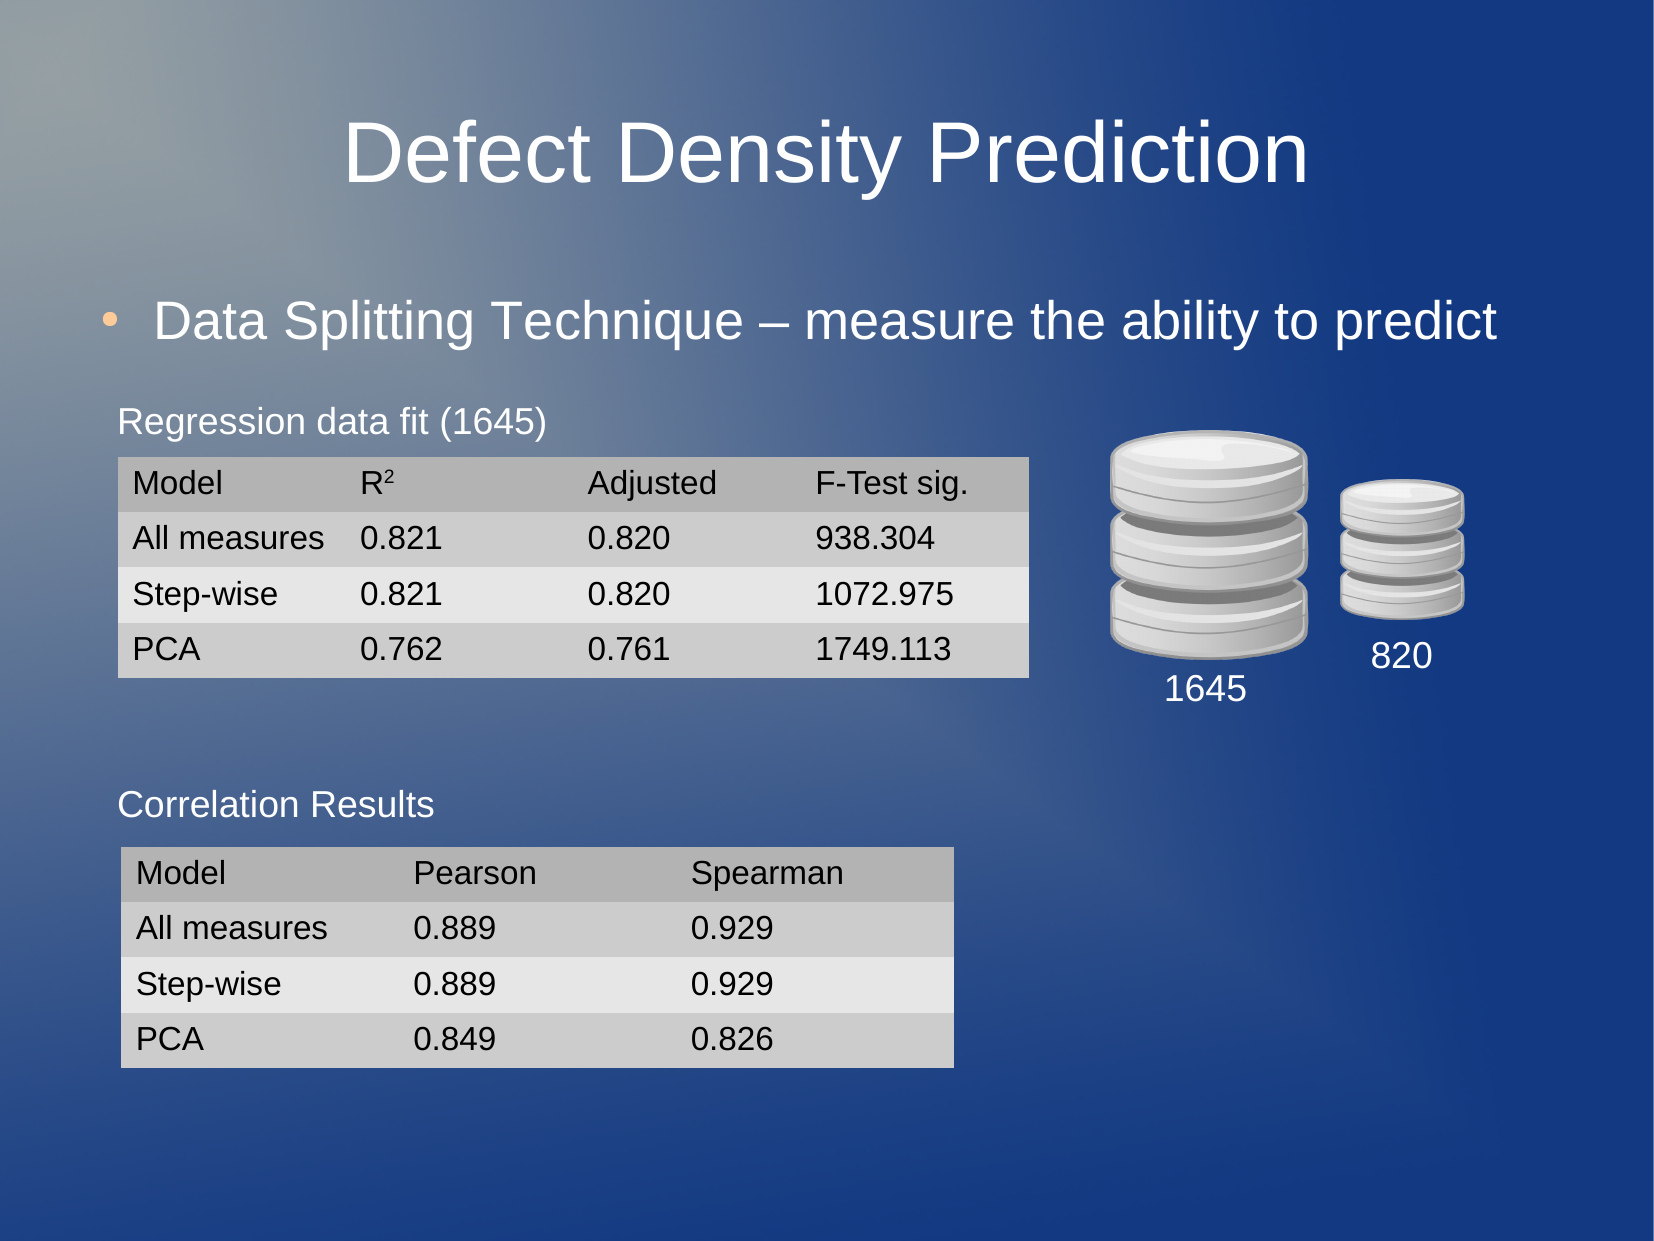

# Defect Density Prediction
Data Splitting Technique – measure the ability to predict
Regression data fit (1645)
| Model | R2 | Adjusted | F-Test sig. |
| --- | --- | --- | --- |
| All measures | 0.821 | 0.820 | 938.304 |
| Step-wise | 0.821 | 0.820 | 1072.975 |
| PCA | 0.762 | 0.761 | 1749.113 |
820
1645
Correlation Results
| Model | Pearson | Spearman |
| --- | --- | --- |
| All measures | 0.889 | 0.929 |
| Step-wise | 0.889 | 0.929 |
| PCA | 0.849 | 0.826 |